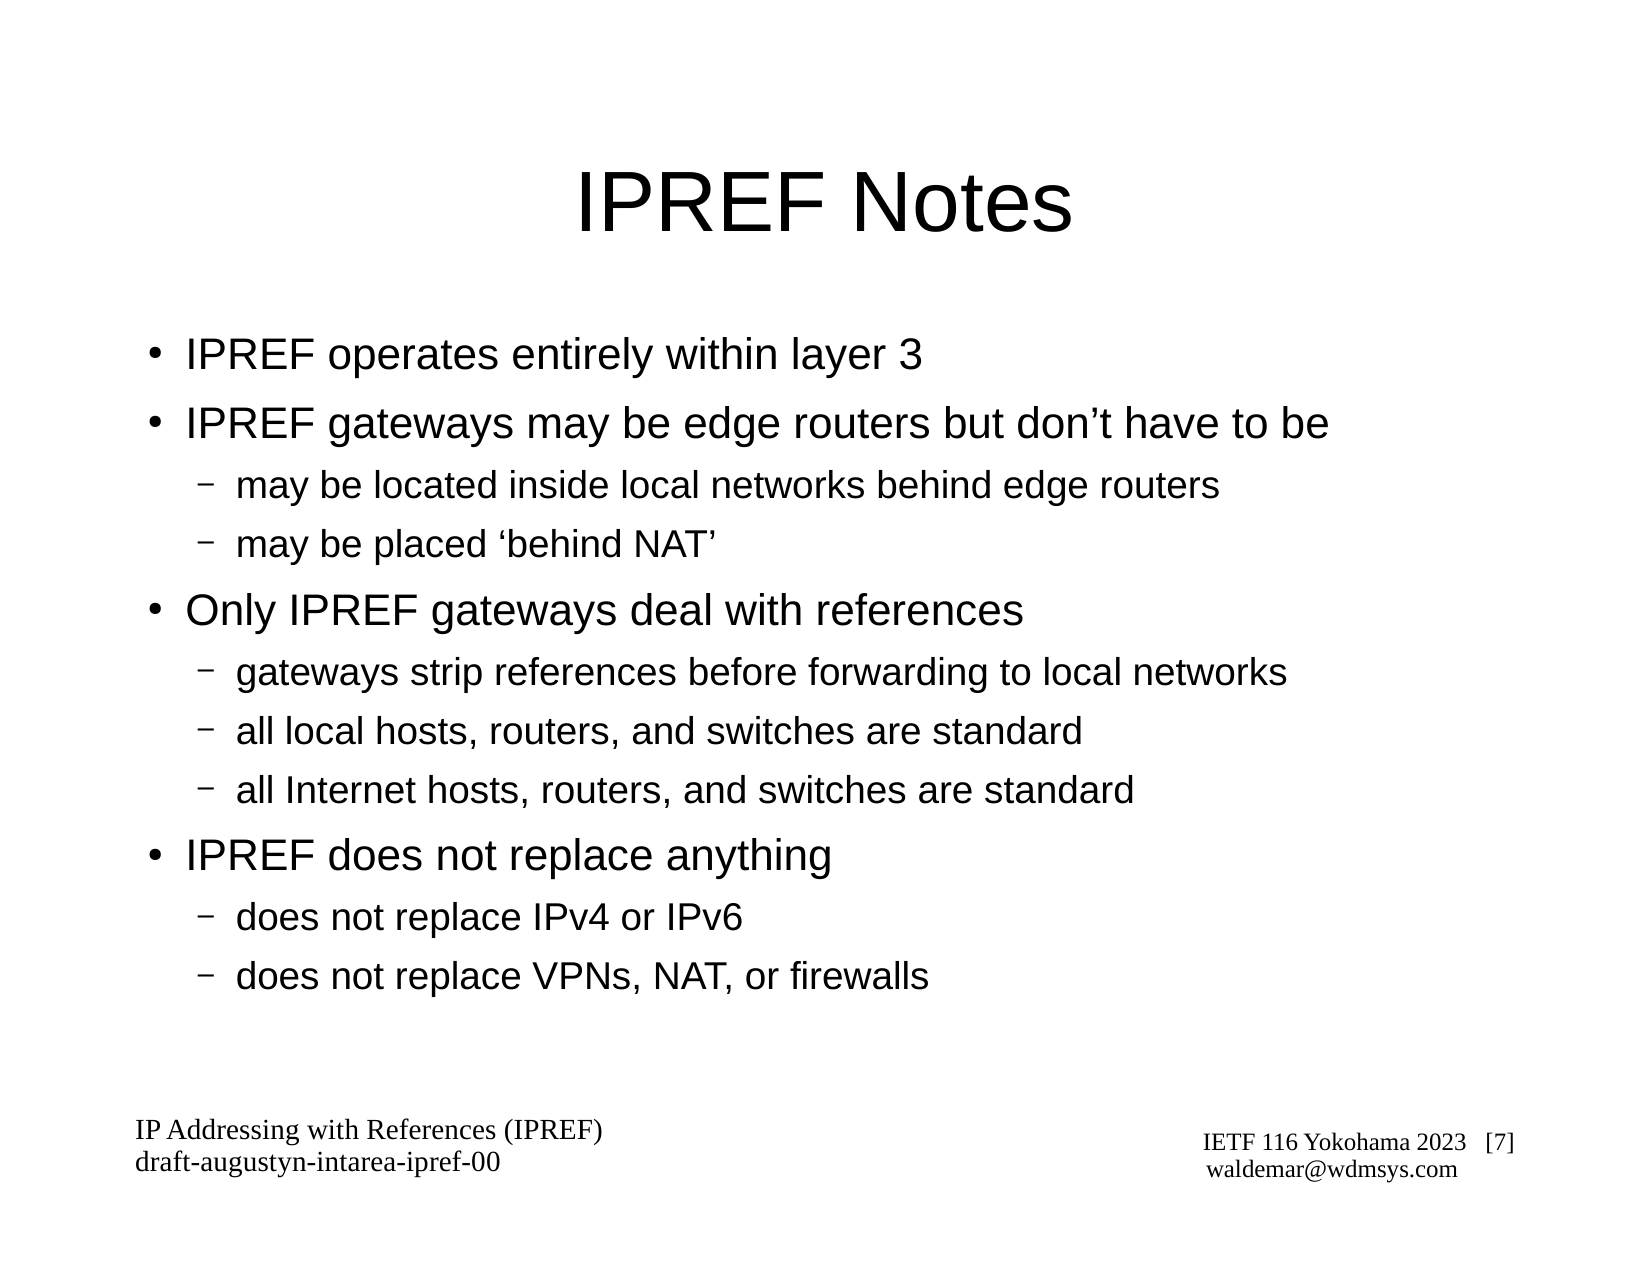

# IPREF Notes
IPREF operates entirely within layer 3
IPREF gateways may be edge routers but don’t have to be
may be located inside local networks behind edge routers
may be placed ‘behind NAT’
Only IPREF gateways deal with references
gateways strip references before forwarding to local networks
all local hosts, routers, and switches are standard
all Internet hosts, routers, and switches are standard
IPREF does not replace anything
does not replace IPv4 or IPv6
does not replace VPNs, NAT, or firewalls
7